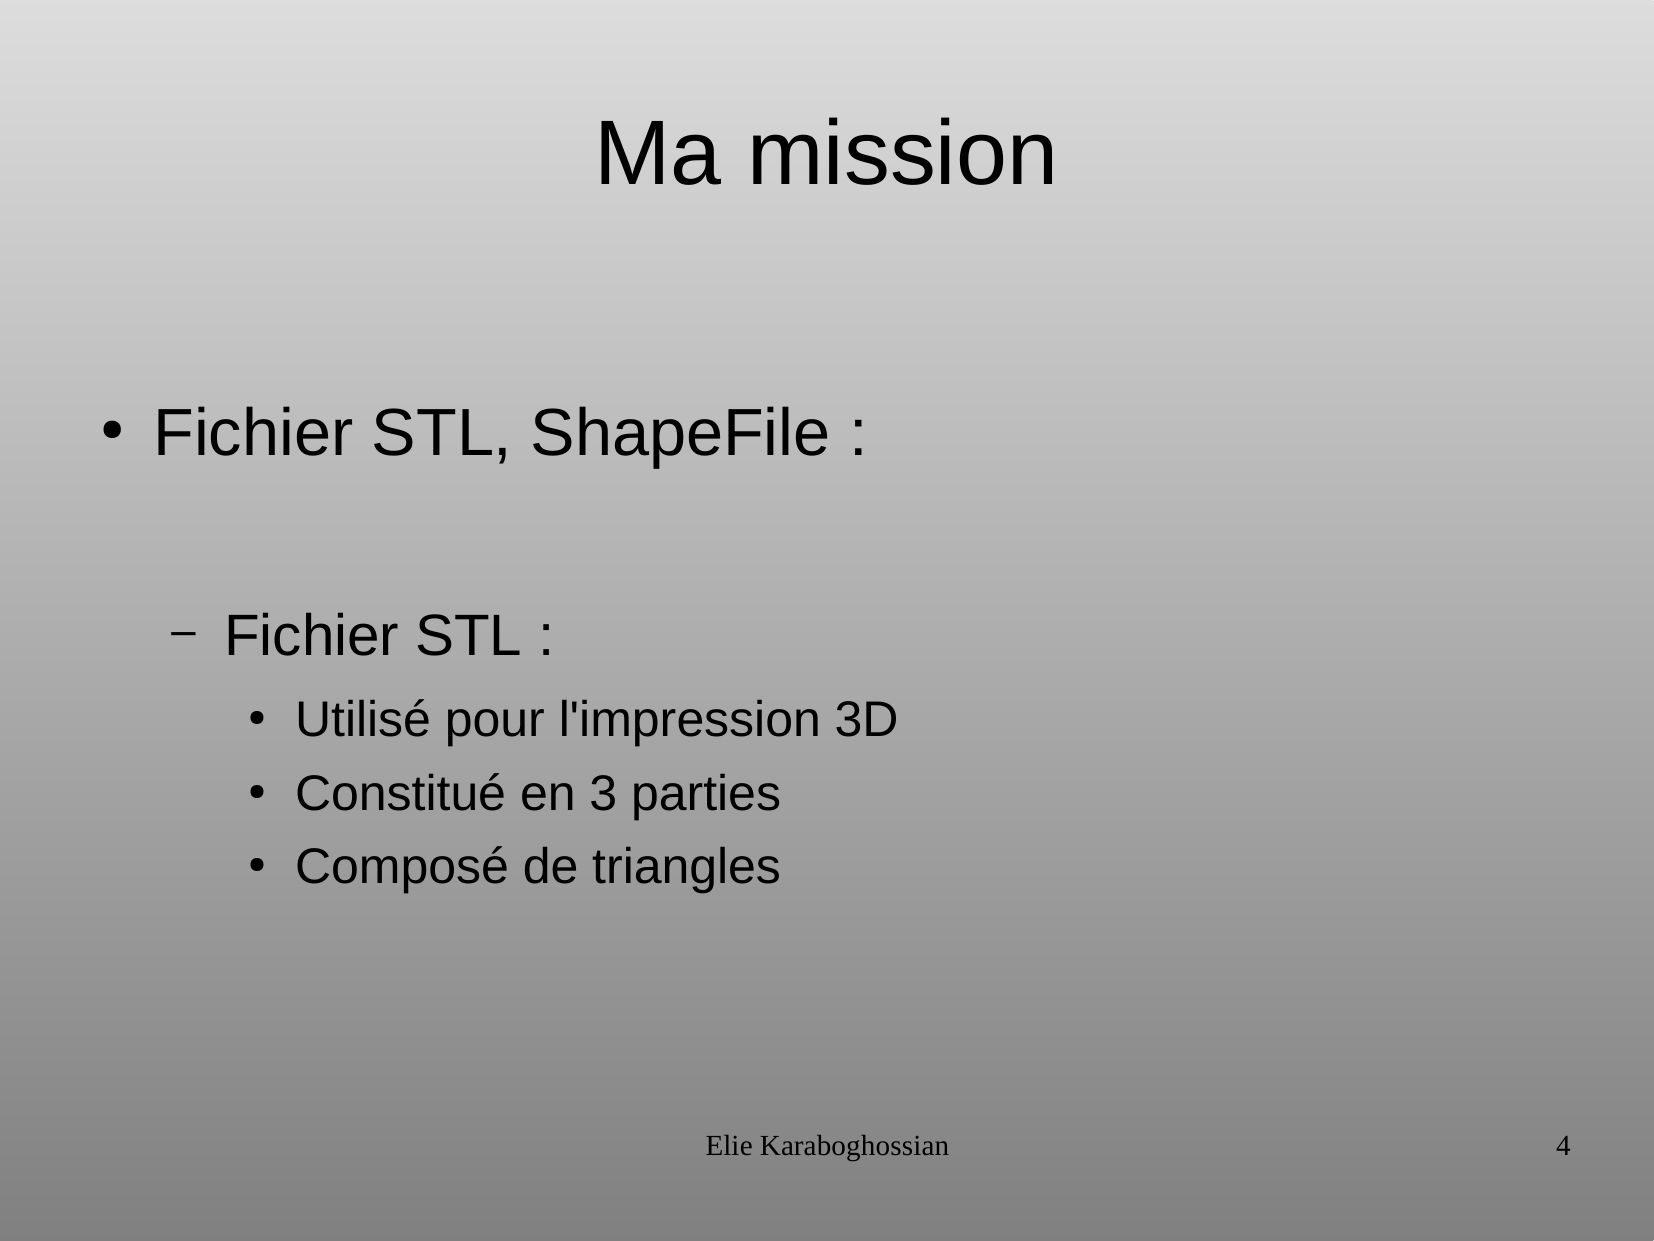

# Ma mission
Fichier STL, ShapeFile :
Fichier STL :
Utilisé pour l'impression 3D
Constitué en 3 parties
Composé de triangles
Elie Karaboghossian
4